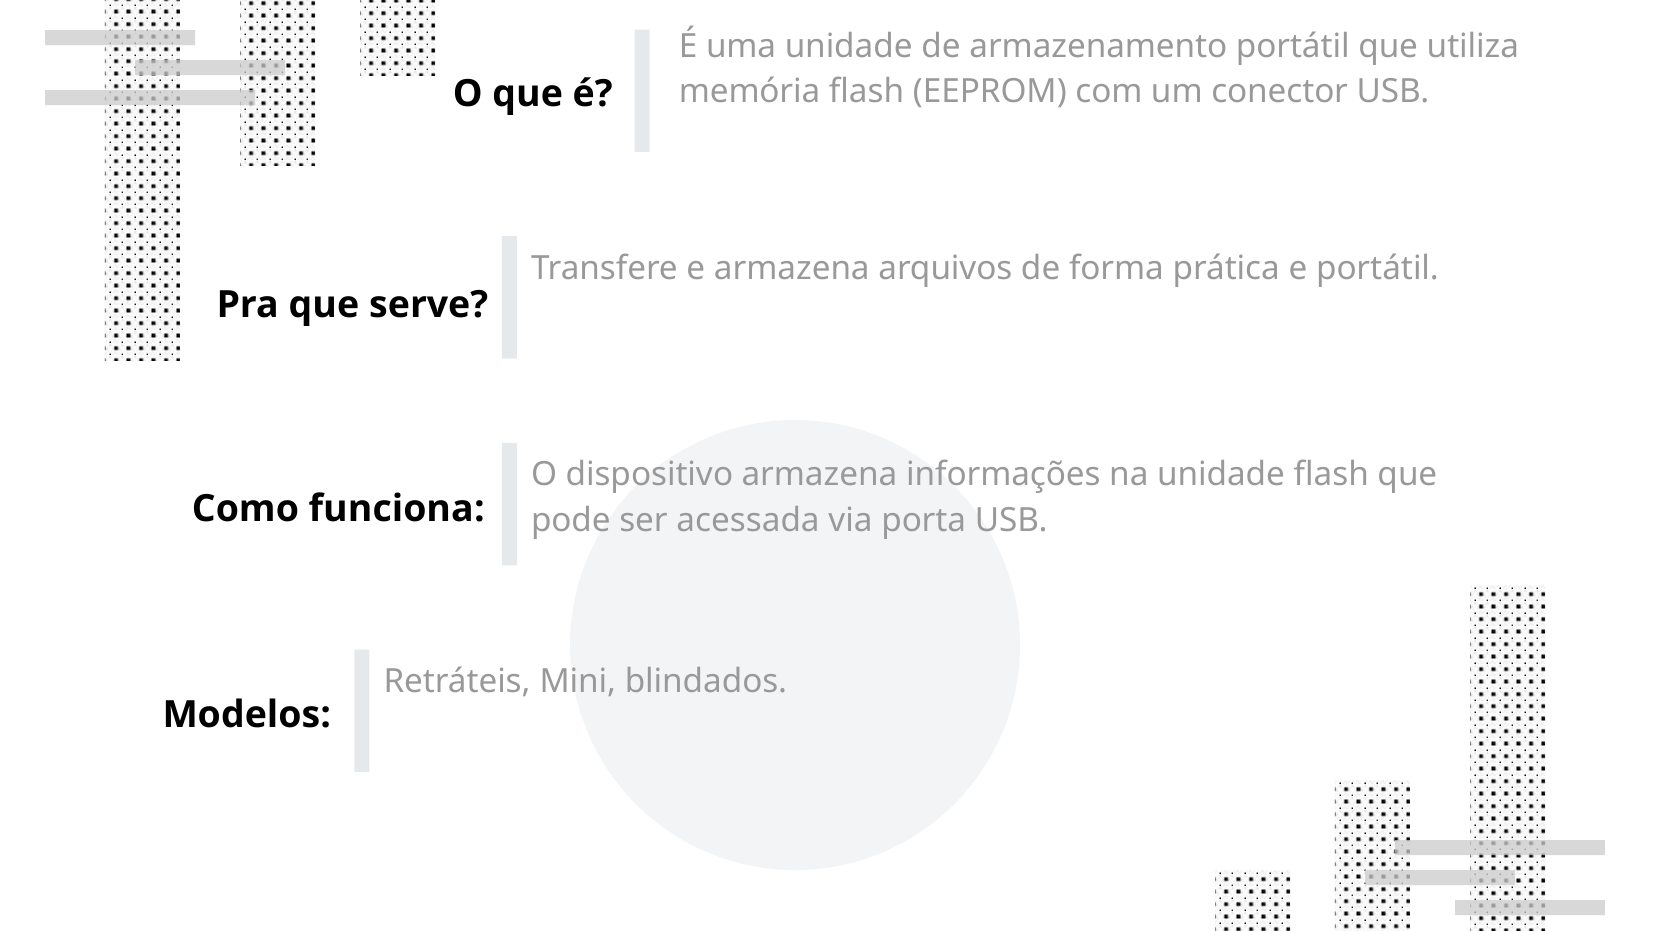

É uma unidade de armazenamento portátil que utiliza memória flash (EEPROM) com um conector USB.
O que é?
Transfere e armazena arquivos de forma prática e portátil.
Pra que serve?
O dispositivo armazena informações na unidade flash que pode ser acessada via porta USB.
Como funciona:
Retráteis, Mini, blindados.
Modelos: